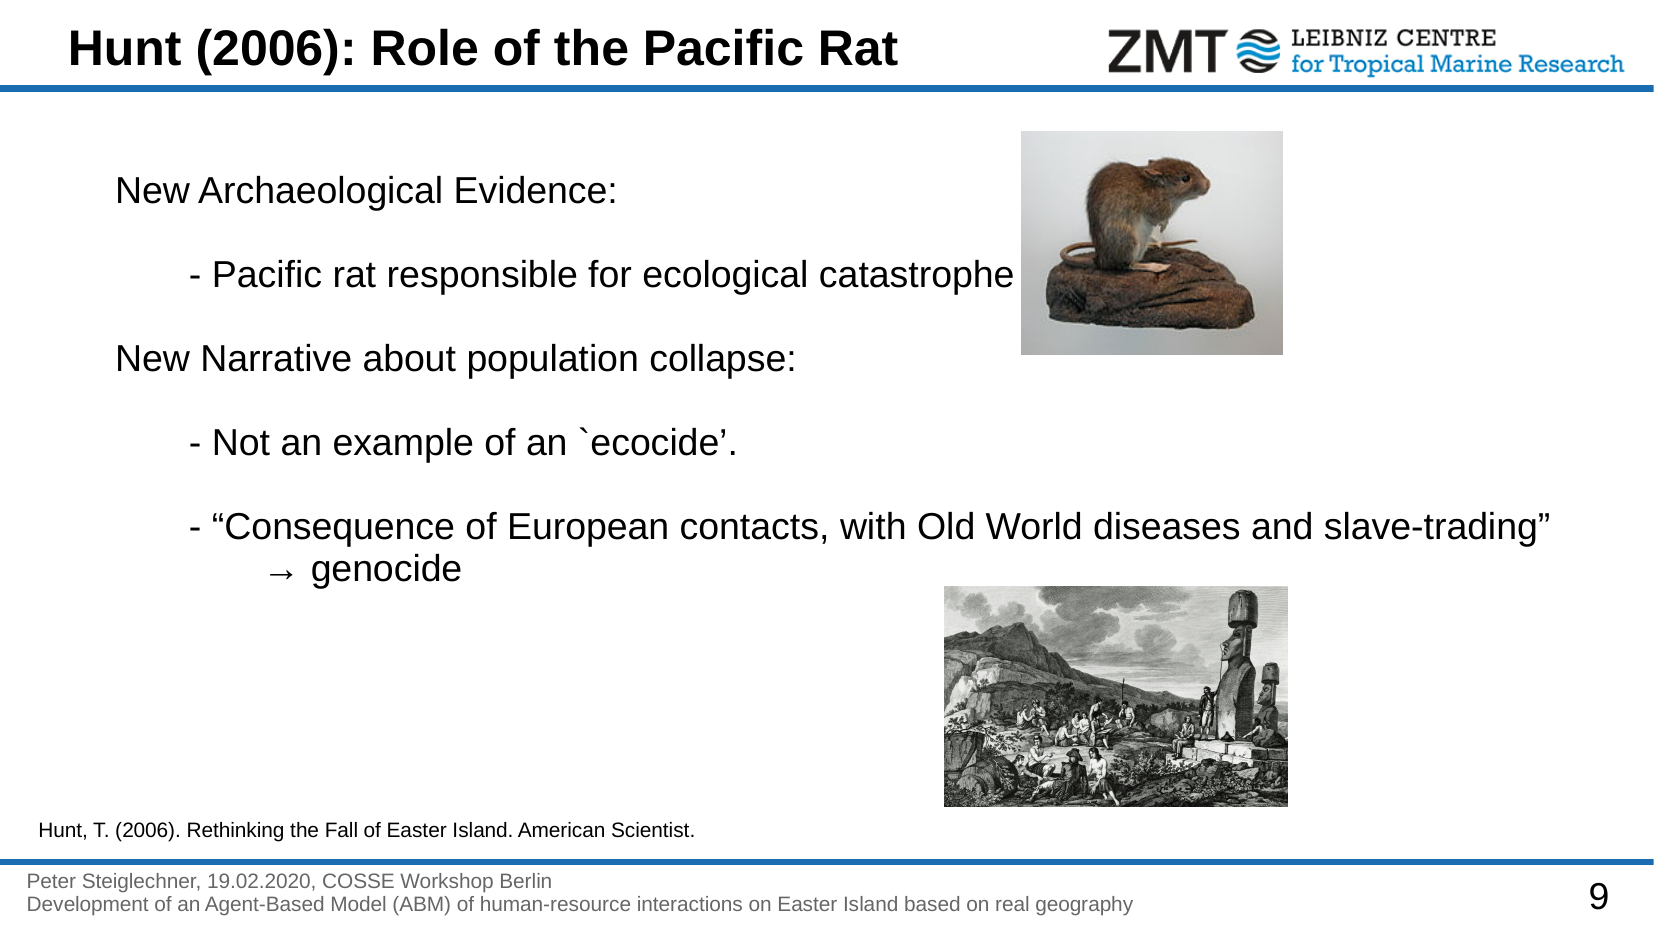

Hunt (2006): Role of the Pacific Rat
New Archaeological Evidence:
	- Pacific rat responsible for ecological catastrophe
New Narrative about population collapse:
	- Not an example of an `ecocide’.
	- “Consequence of European contacts, with Old World diseases and slave-trading”
		→ genocide
Hunt, T. (2006). Rethinking the Fall of Easter Island. American Scientist.
9